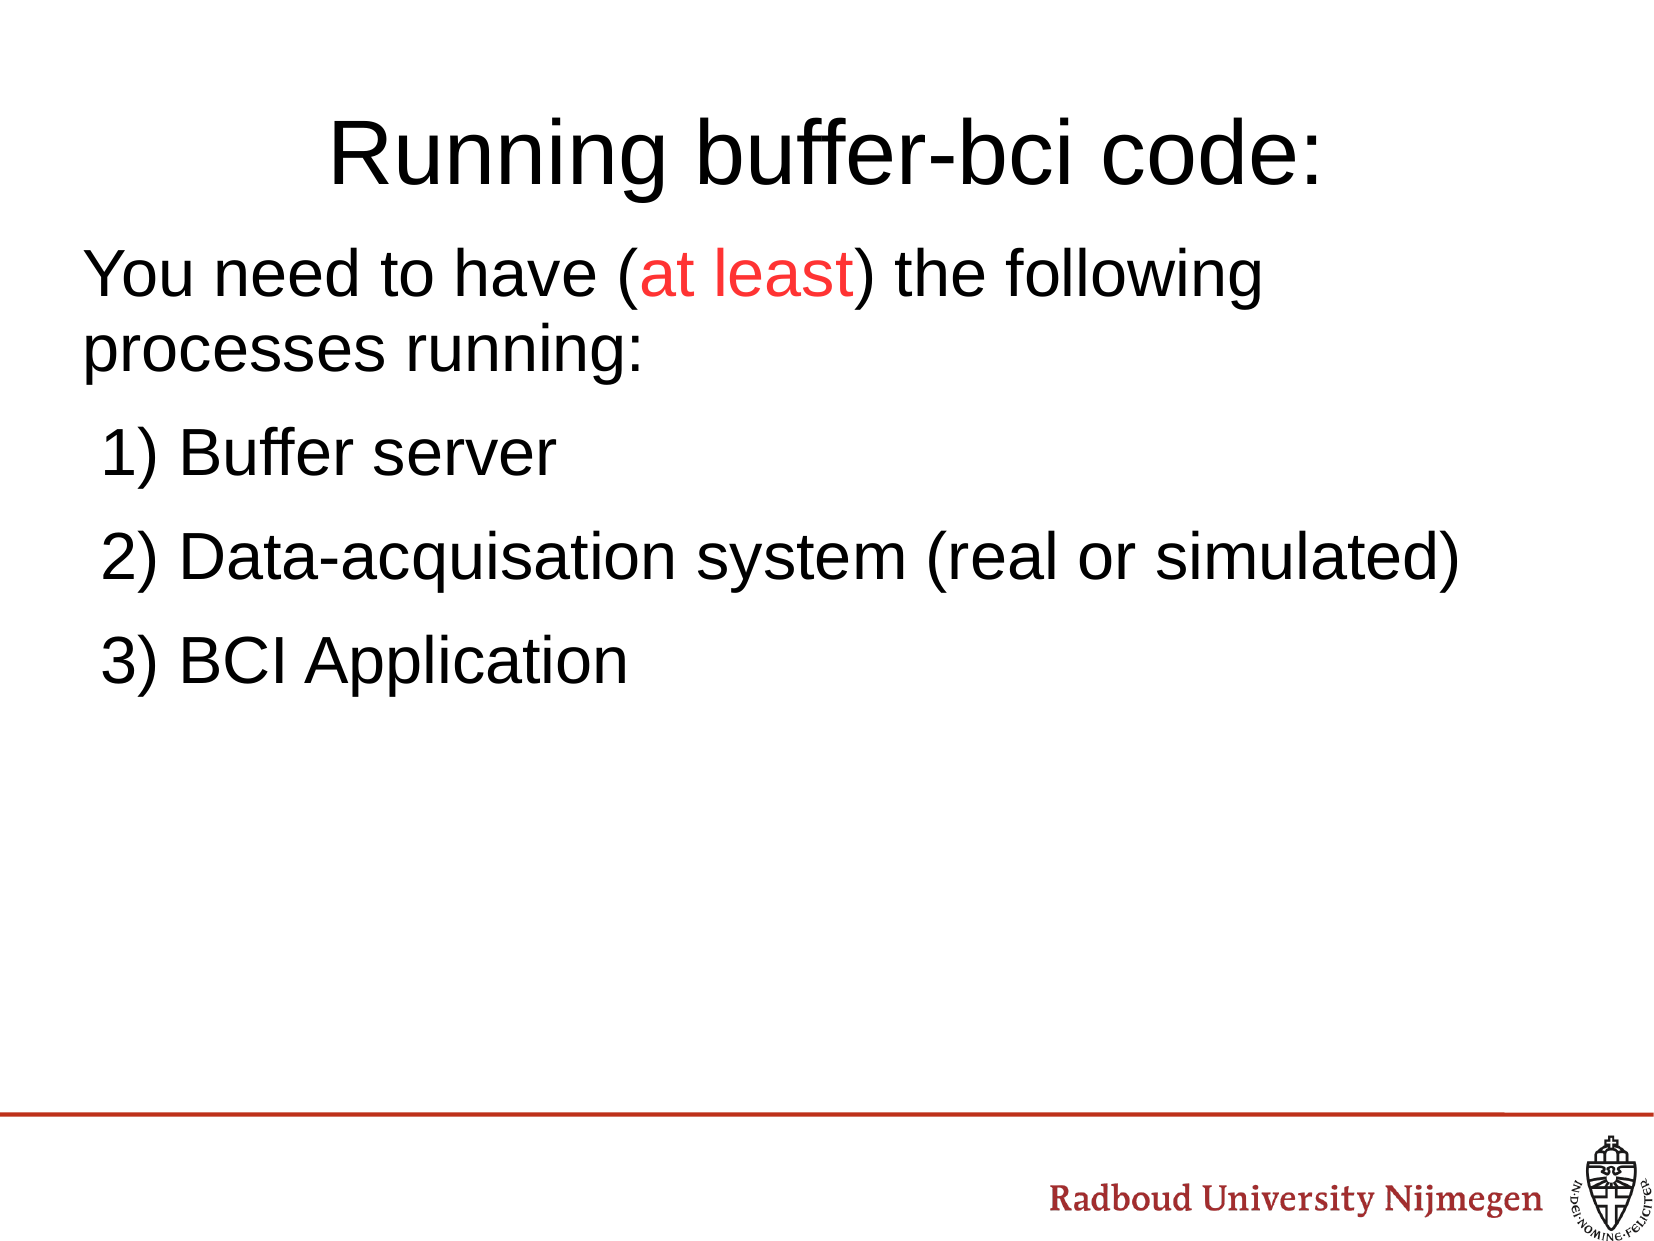

# Running buffer-bci code:
You need to have (at least) the following processes running:
 Buffer server
 Data-acquisation system (real or simulated)
 BCI Application